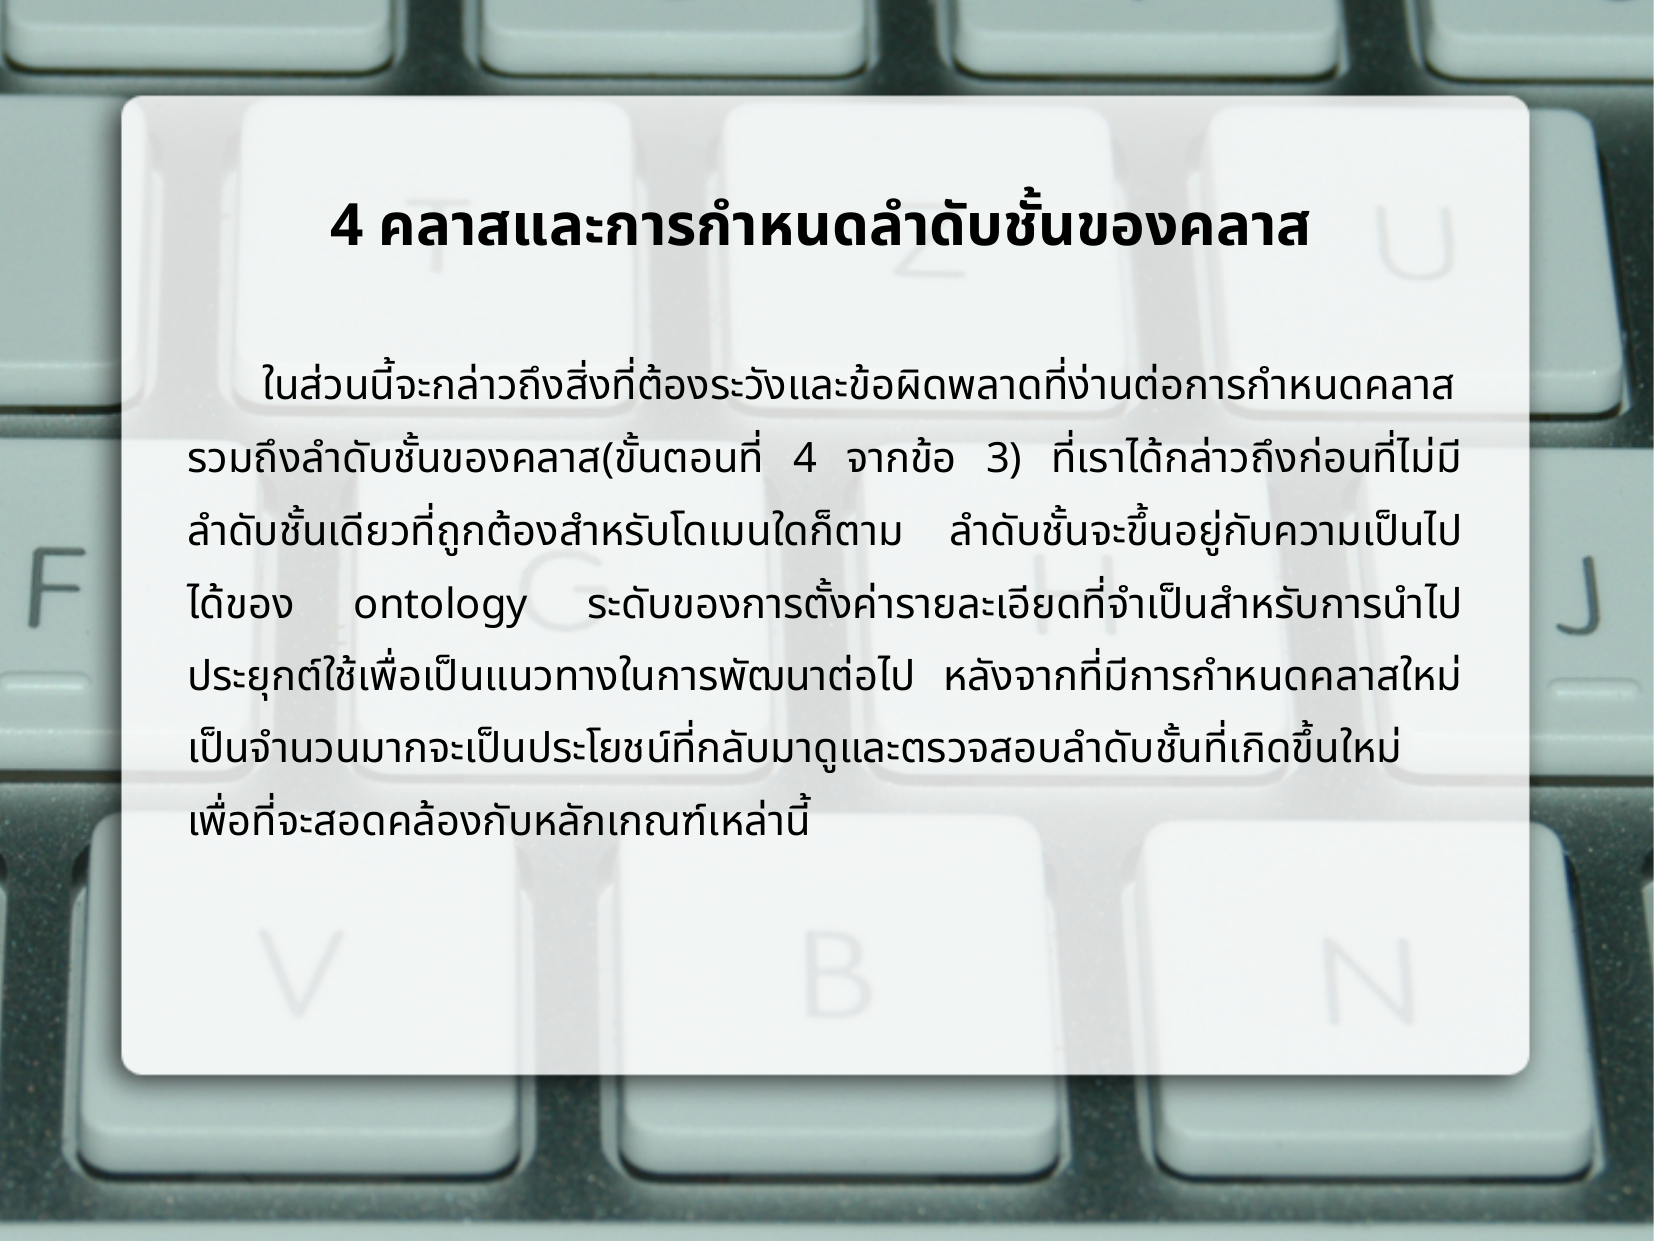

# 4 คลาสและการกำหนดลำดับชั้นของคลาส
ในส่วนนี้จะกล่าวถึงสิ่งที่ต้องระวังและข้อผิดพลาดที่ง่านต่อการกำหนดคลาสรวมถึงลำดับชั้นของคลาส(ขั้นตอนที่ 4 จากข้อ 3) ที่เราได้กล่าวถึงก่อนที่ไม่มีลำดับชั้นเดียวที่ถูกต้องสำหรับโดเมนใดก็ตาม ลำดับชั้นจะขึ้นอยู่กับความเป็นไปได้ของ ontology ระดับของการตั้งค่ารายละเอียดที่จำเป็นสำหรับการนำไปประยุกต์ใช้เพื่อเป็นแนวทางในการพัฒนาต่อไป หลังจากที่มีการกำหนดคลาสใหม่เป็นจำนวนมากจะเป็นประโยชน์ที่กลับมาดูและตรวจสอบลำดับชั้นที่เกิดขึ้นใหม่เพื่อที่จะสอดคล้องกับหลักเกณฑ์เหล่านี้